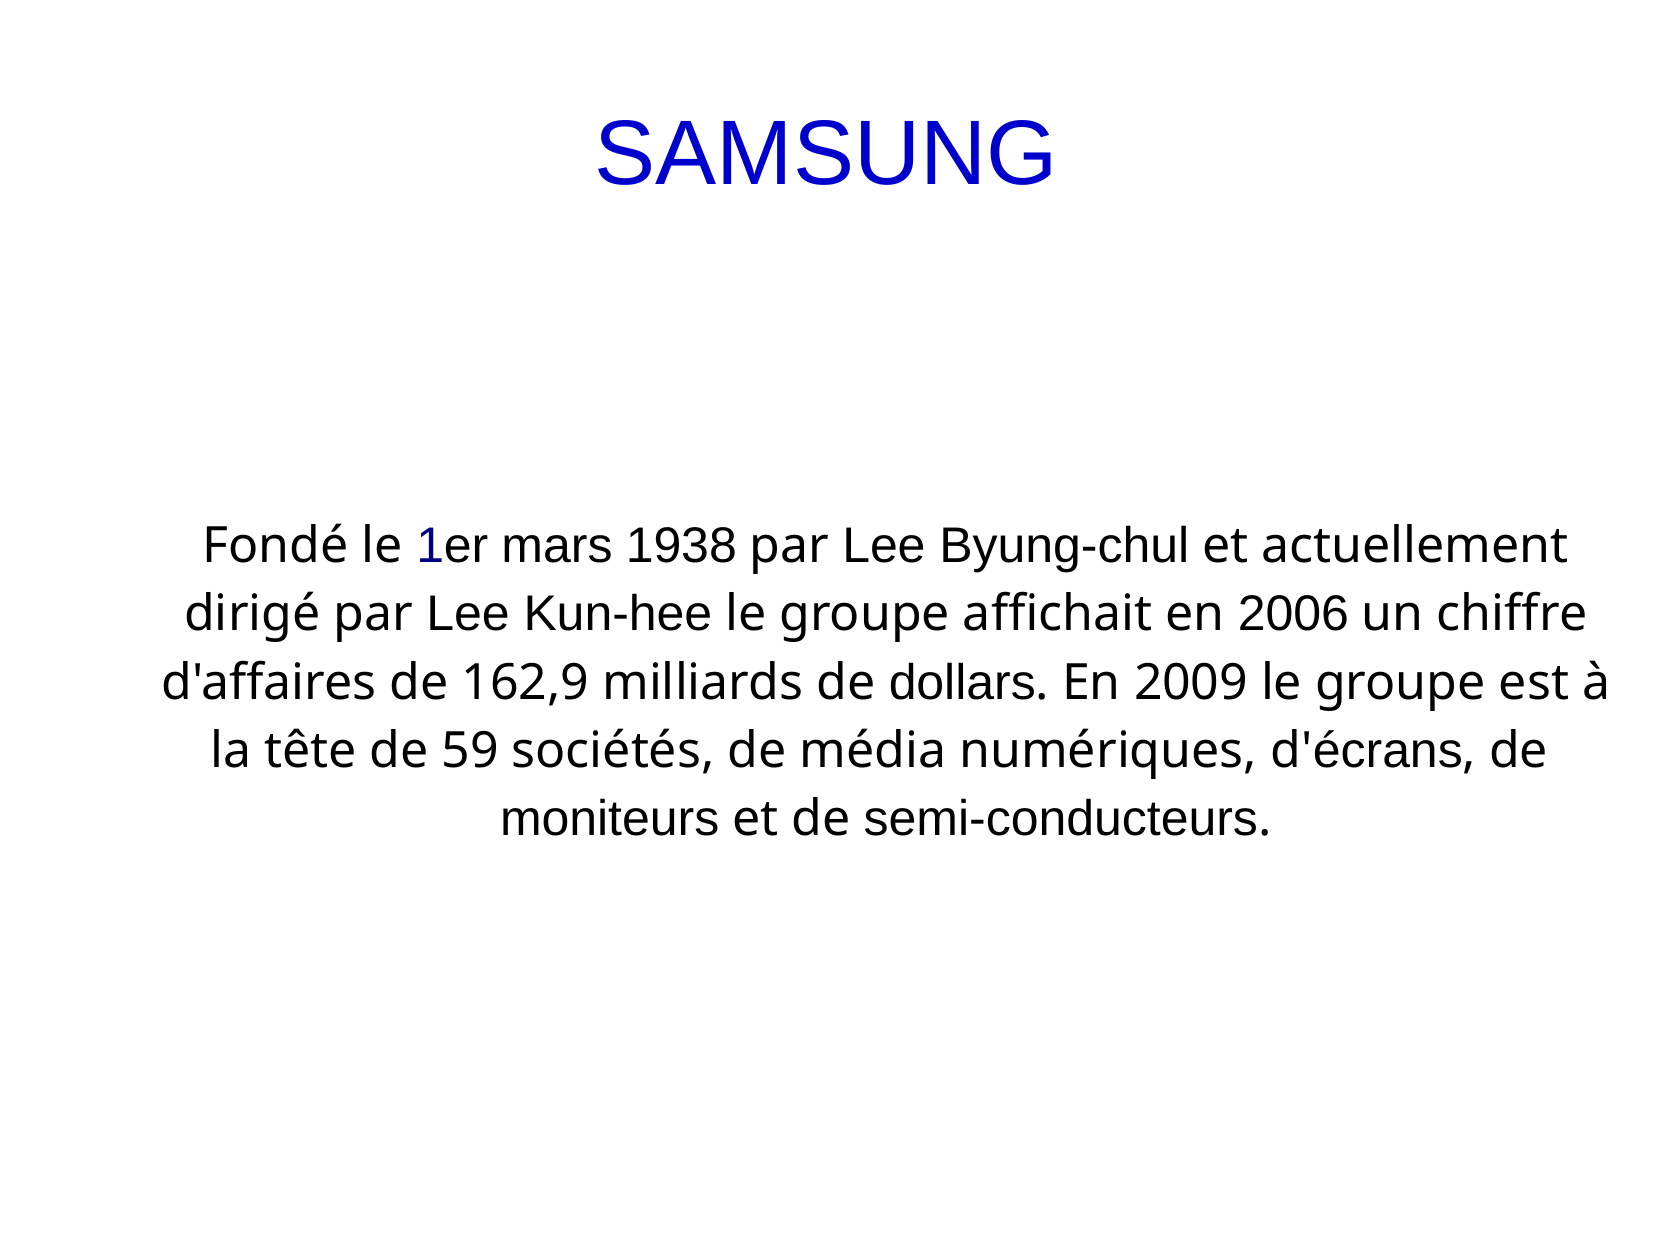

# SAMSUNG
Fondé le 1er mars 1938 par Lee Byung-chul et actuellement dirigé par Lee Kun-hee le groupe affichait en 2006 un chiffre d'affaires de 162,9 milliards de dollars. En 2009 le groupe est à la tête de 59 sociétés, de média numériques, d'écrans, de moniteurs et de semi-conducteurs.